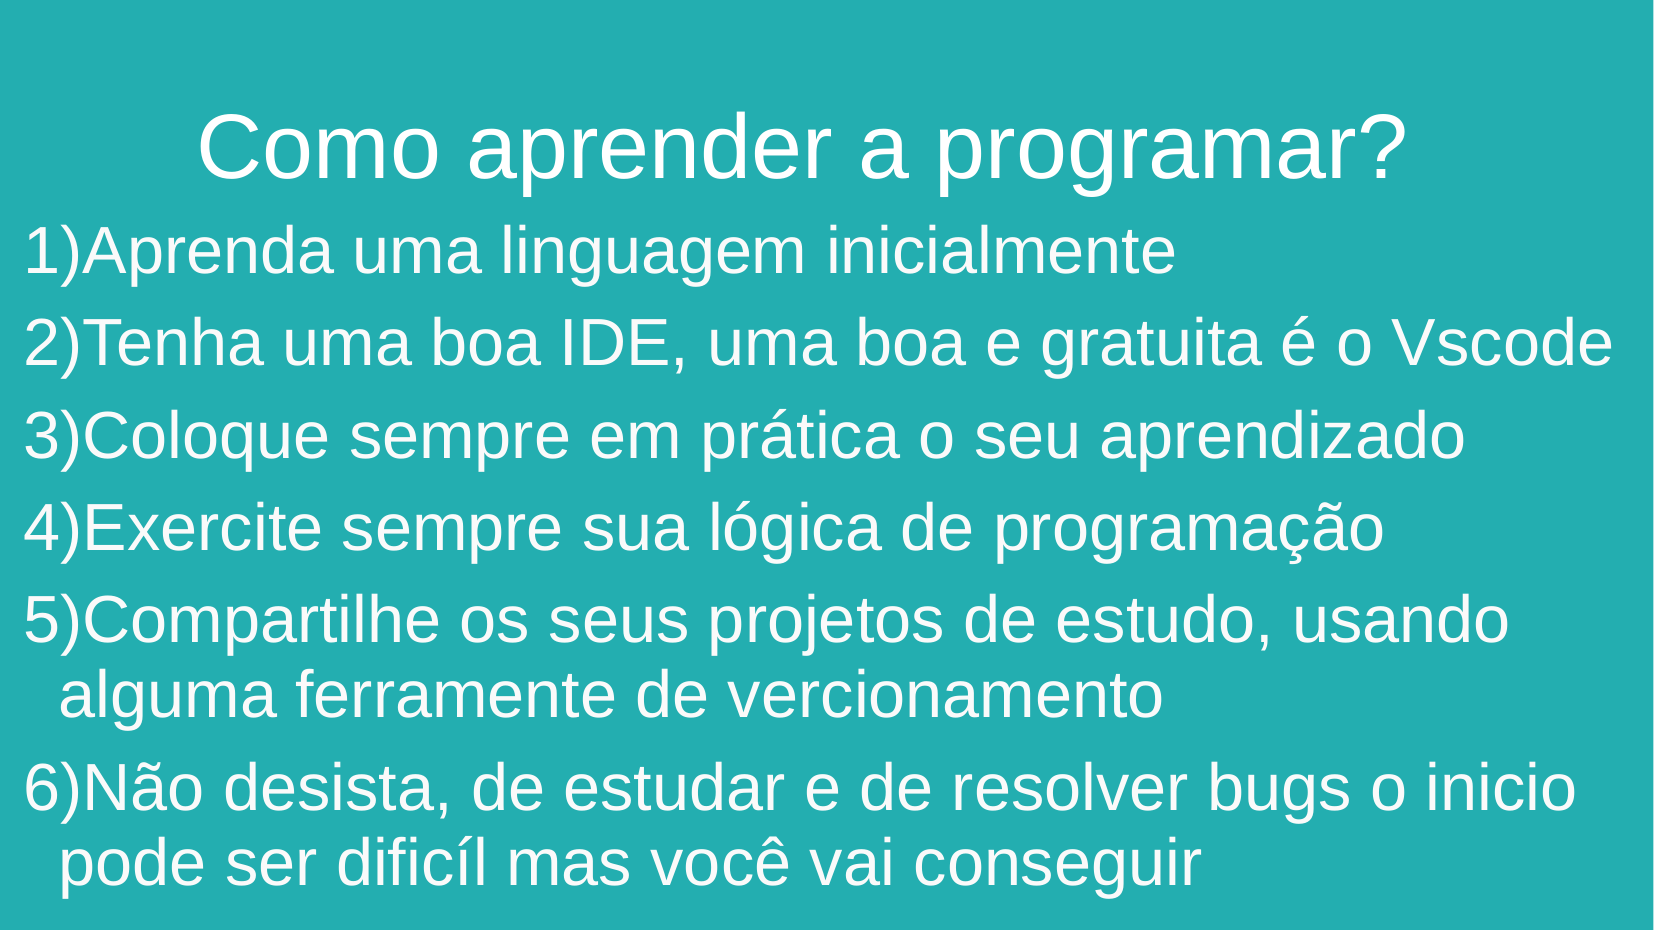

Como aprender a programar?
# Aprenda uma linguagem inicialmente
Tenha uma boa IDE, uma boa e gratuita é o Vscode
Coloque sempre em prática o seu aprendizado
Exercite sempre sua lógica de programação
Compartilhe os seus projetos de estudo, usando alguma ferramente de vercionamento
Não desista, de estudar e de resolver bugs o inicio pode ser dificíl mas você vai conseguir